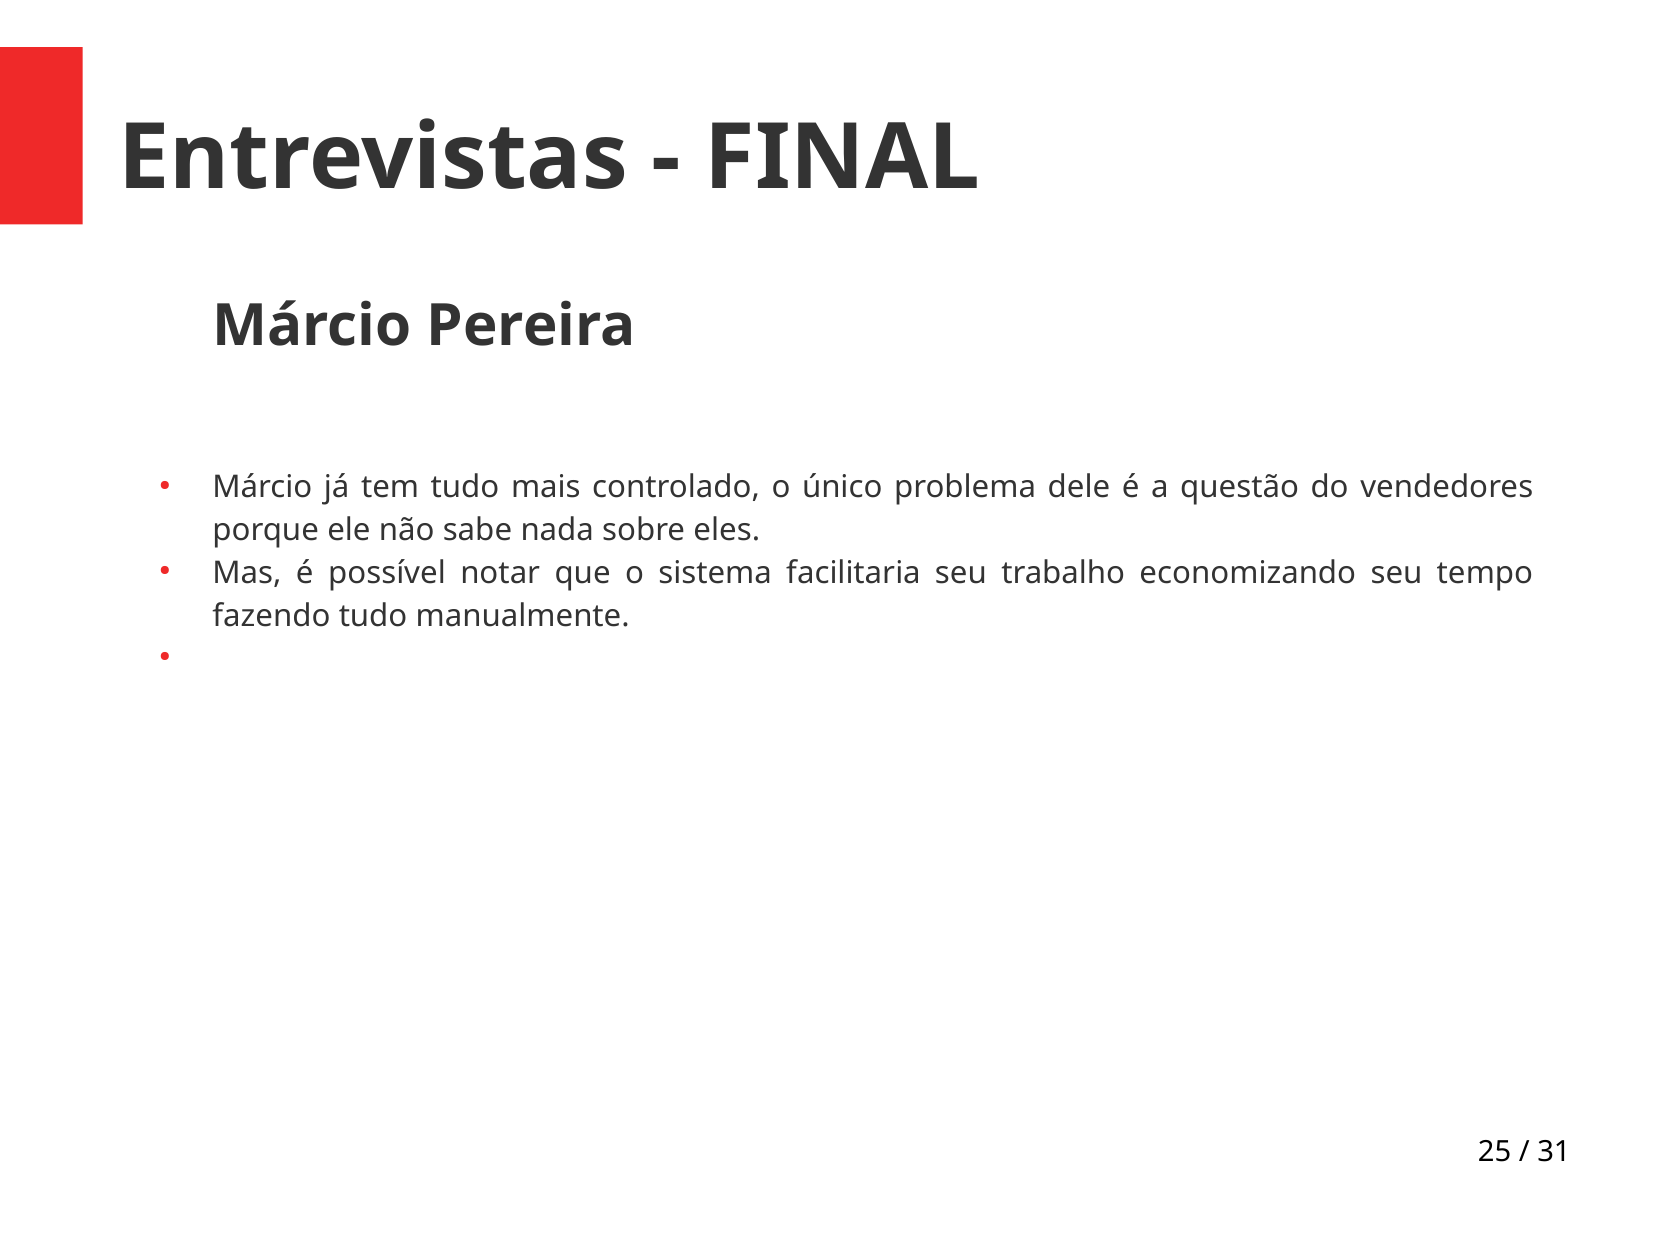

# Entrevistas - FINAL
Márcio Pereira
Márcio já tem tudo mais controlado, o único problema dele é a questão do vendedores porque ele não sabe nada sobre eles.
Mas, é possível notar que o sistema facilitaria seu trabalho economizando seu tempo fazendo tudo manualmente.
25